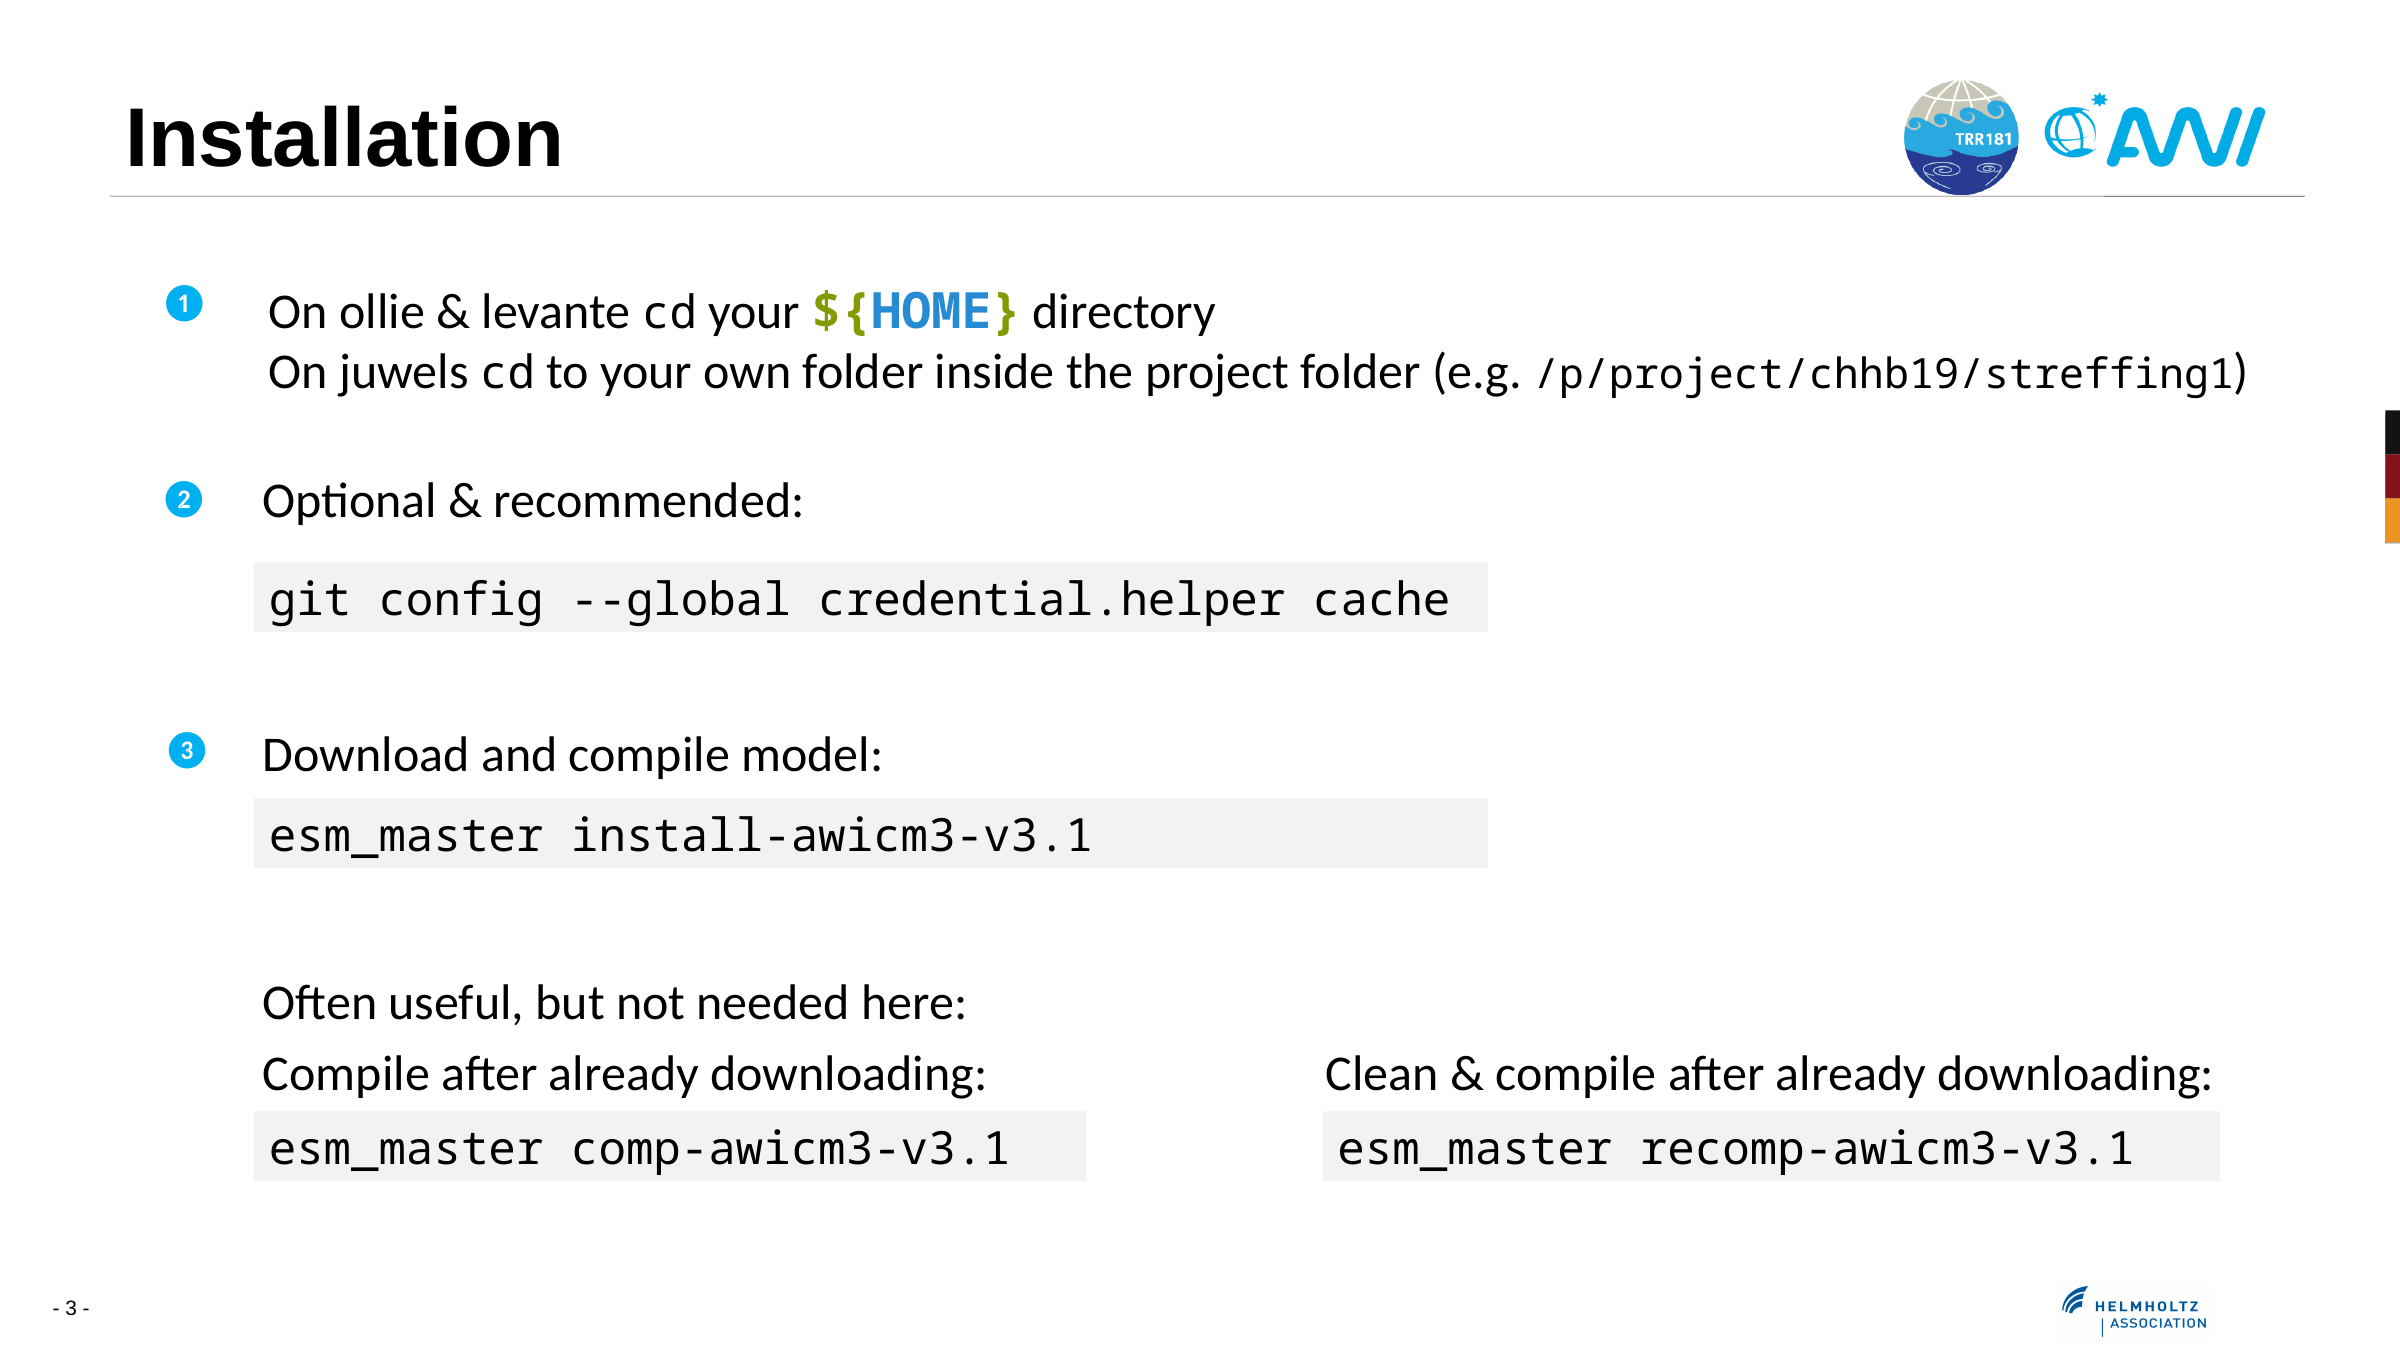

Installation
❶
On ollie & levante cd your ${HOME} directory
On juwels cd to your own folder inside the project folder (e.g. /p/project/chhb19/streffing1)
❷
Optional & recommended:
git config --global credential.helper cache
❸
Download and compile model:
esm_master install-awicm3-v3.1
Often useful, but not needed here:
Compile after already downloading:
Clean & compile after already downloading:
esm_master comp-awicm3-v3.1
esm_master recomp-awicm3-v3.1